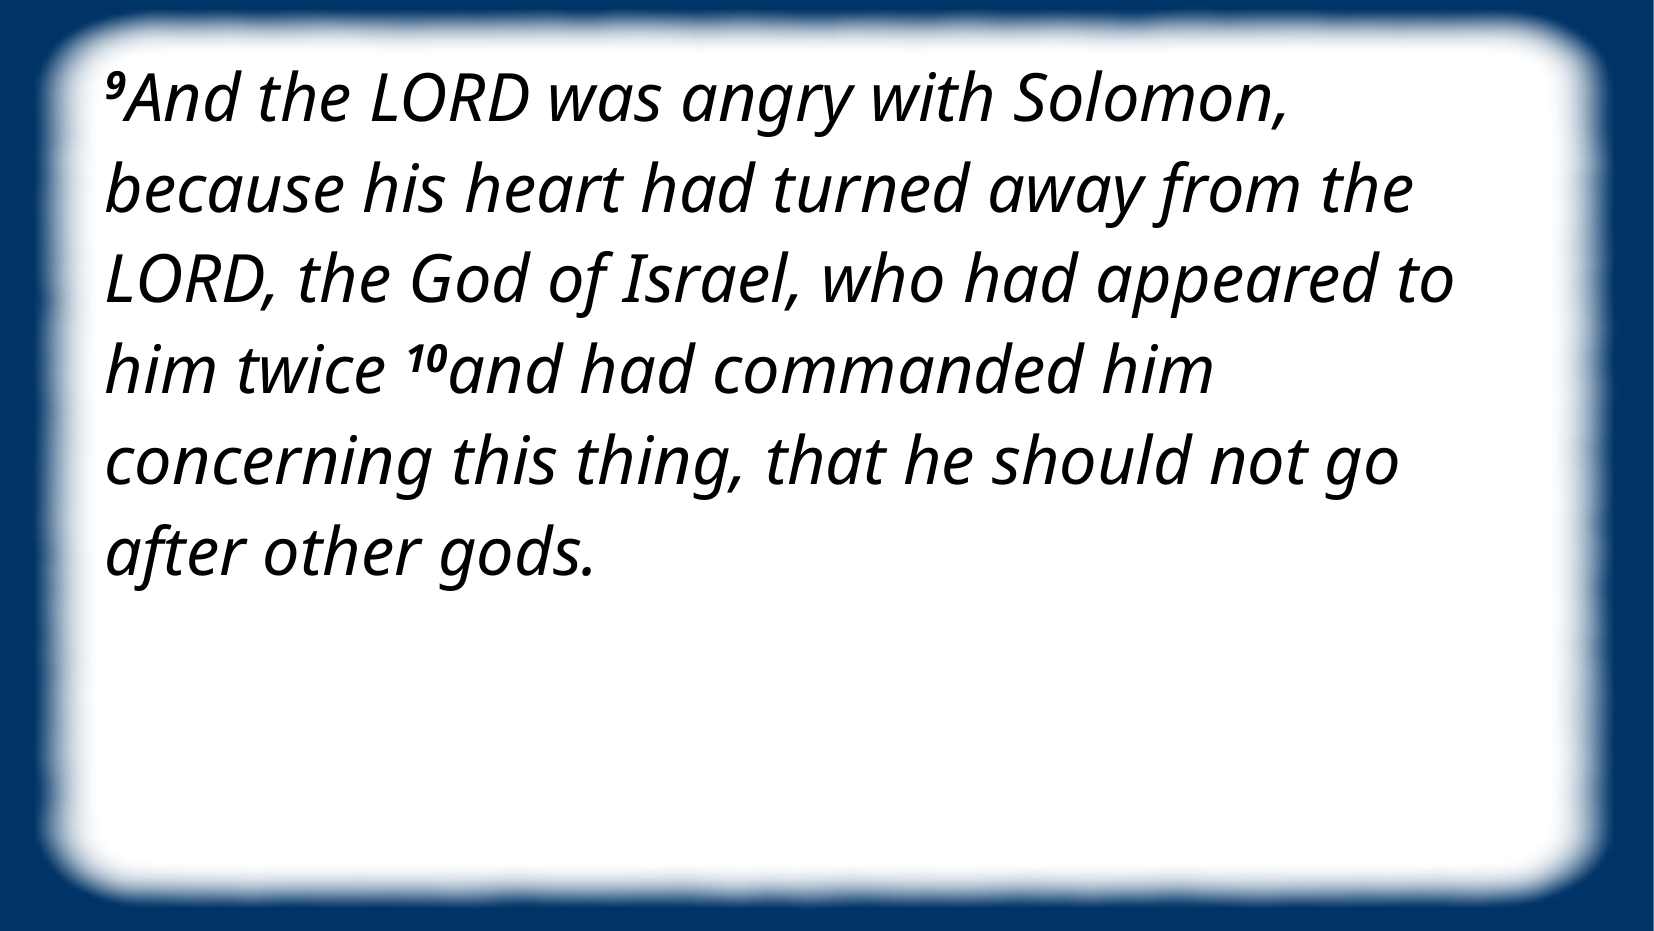

9And the LORD was angry with Solomon, because his heart had turned away from the LORD, the God of Israel, who had appeared to him twice 10and had commanded him concerning this thing, that he should not go after other gods.